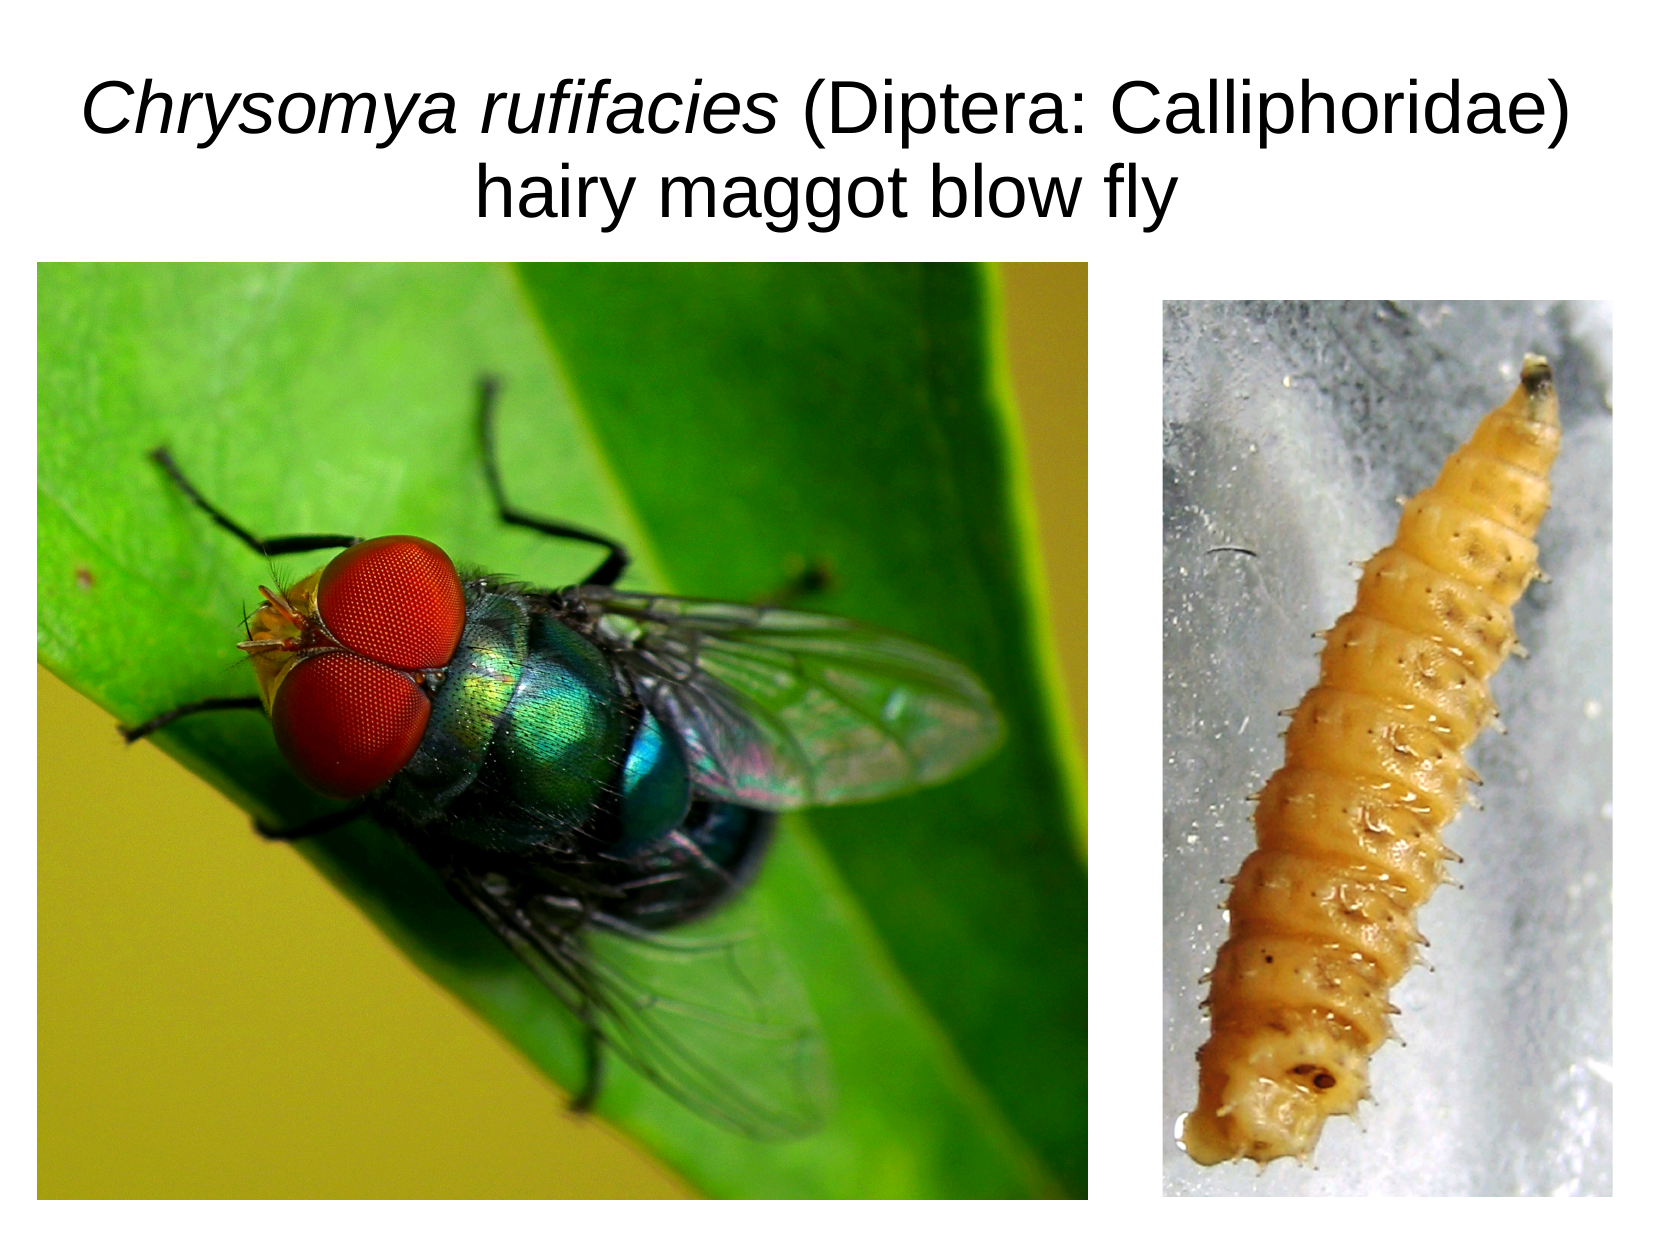

# Chrysomya rufifacies (Diptera: Calliphoridae) hairy maggot blow fly